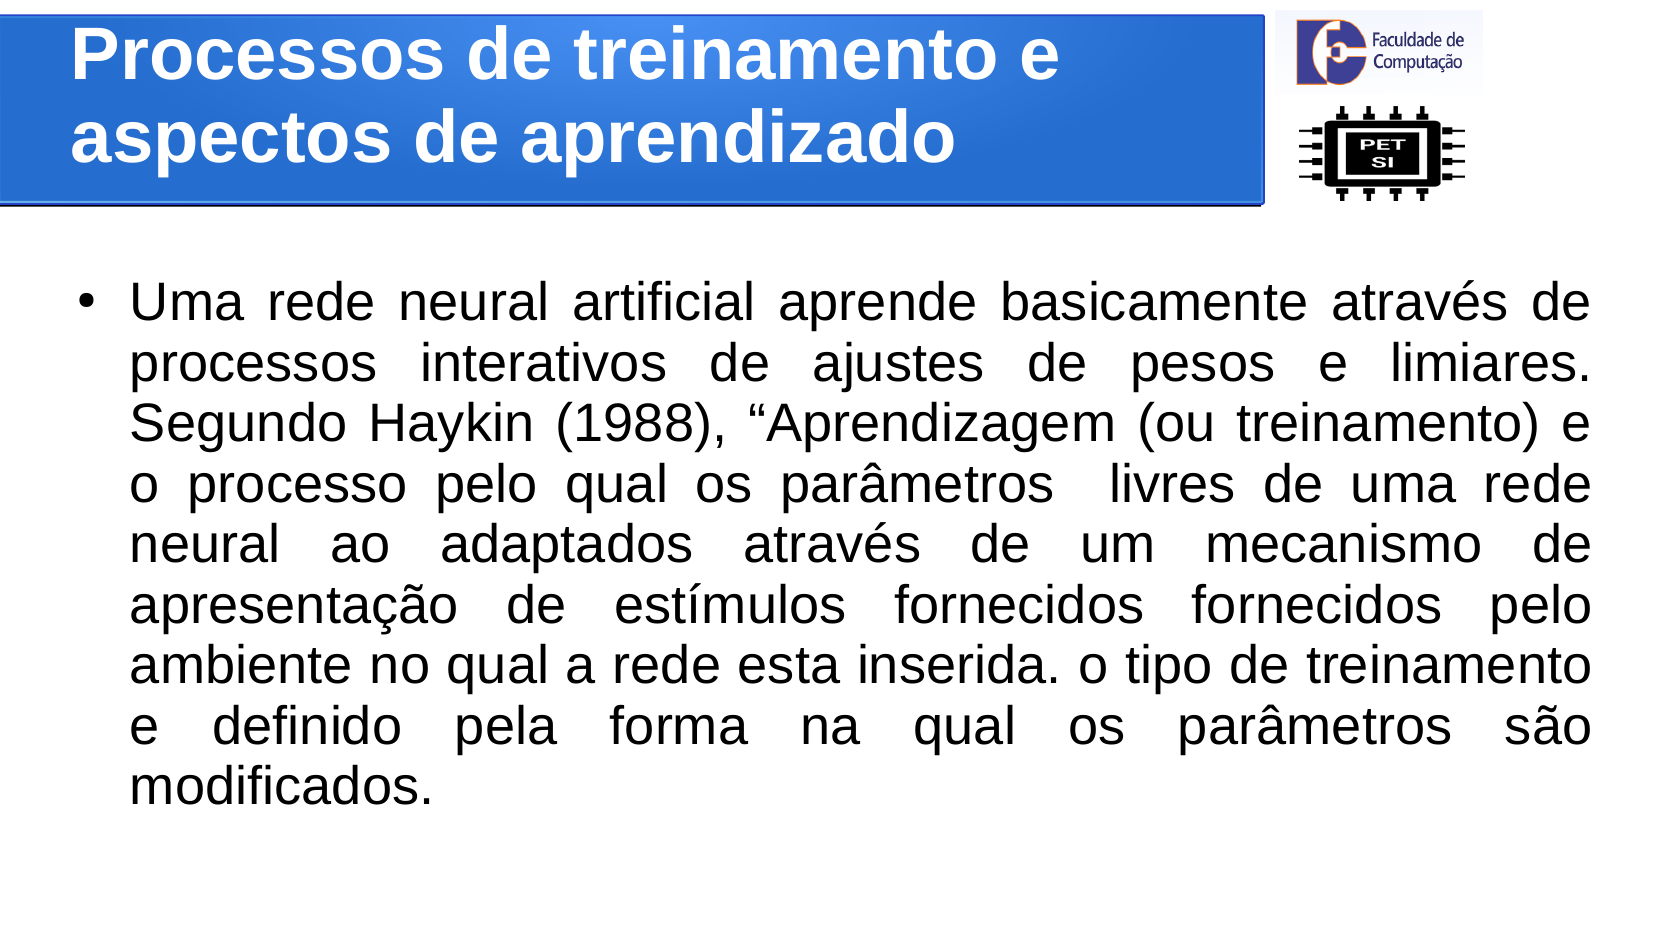

# Processos de treinamento e aspectos de aprendizado
Uma rede neural artificial aprende basicamente através de processos interativos de ajustes de pesos e limiares. Segundo Haykin (1988), “Aprendizagem (ou treinamento) e o processo pelo qual os parâmetros livres de uma rede neural ao adaptados através de um mecanismo de apresentação de estímulos fornecidos fornecidos pelo ambiente no qual a rede esta inserida. o tipo de treinamento e definido pela forma na qual os parâmetros são modificados.